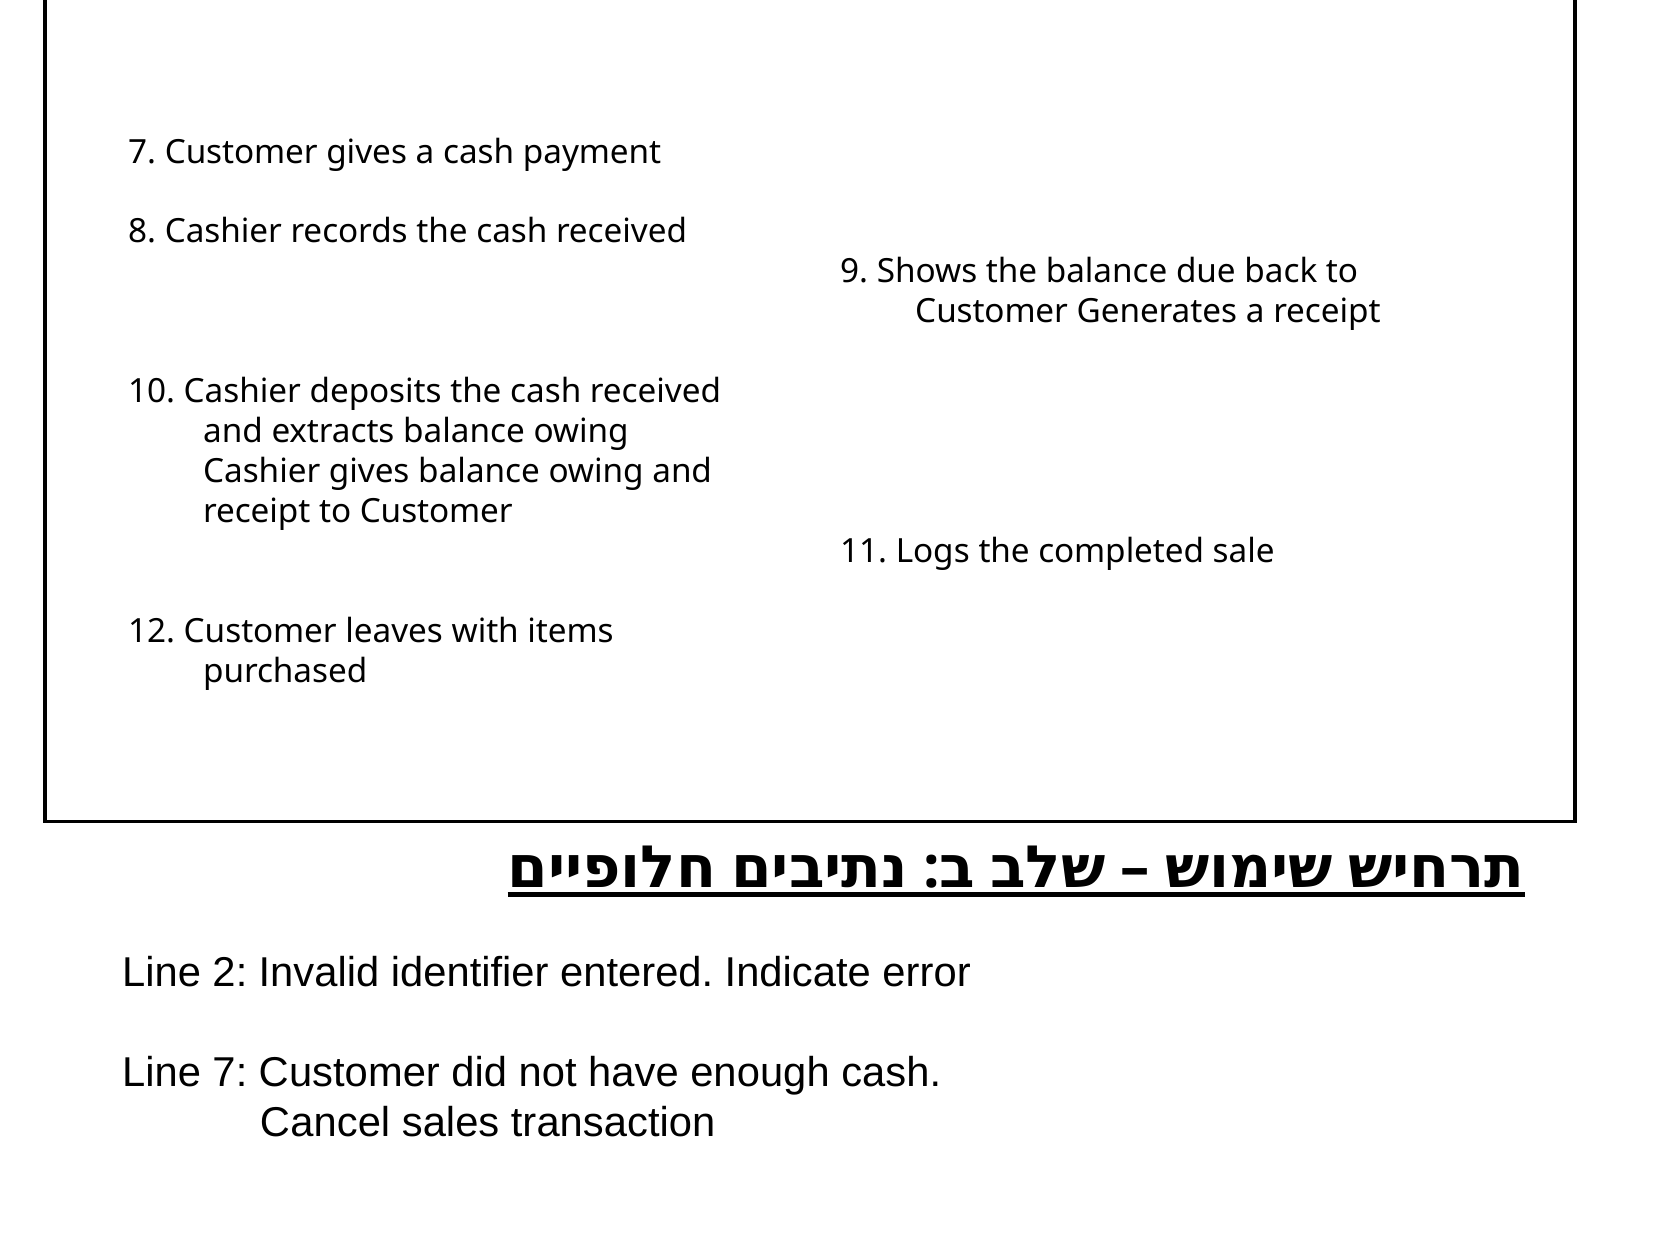

7. Customer gives a cash payment
8. Cashier records the cash received
10. Cashier deposits the cash received and extracts balance owing
	Cashier gives balance owing and receipt to Customer
12. Customer leaves with items purchased
9. Shows the balance due back to Customer Generates a receipt
11. Logs the completed sale
תרחיש שימוש – שלב ב: נתיבים חלופיים
Line 2: Invalid identifier entered. Indicate error
Line 7: Customer did not have enough cash.
 Cancel sales transaction